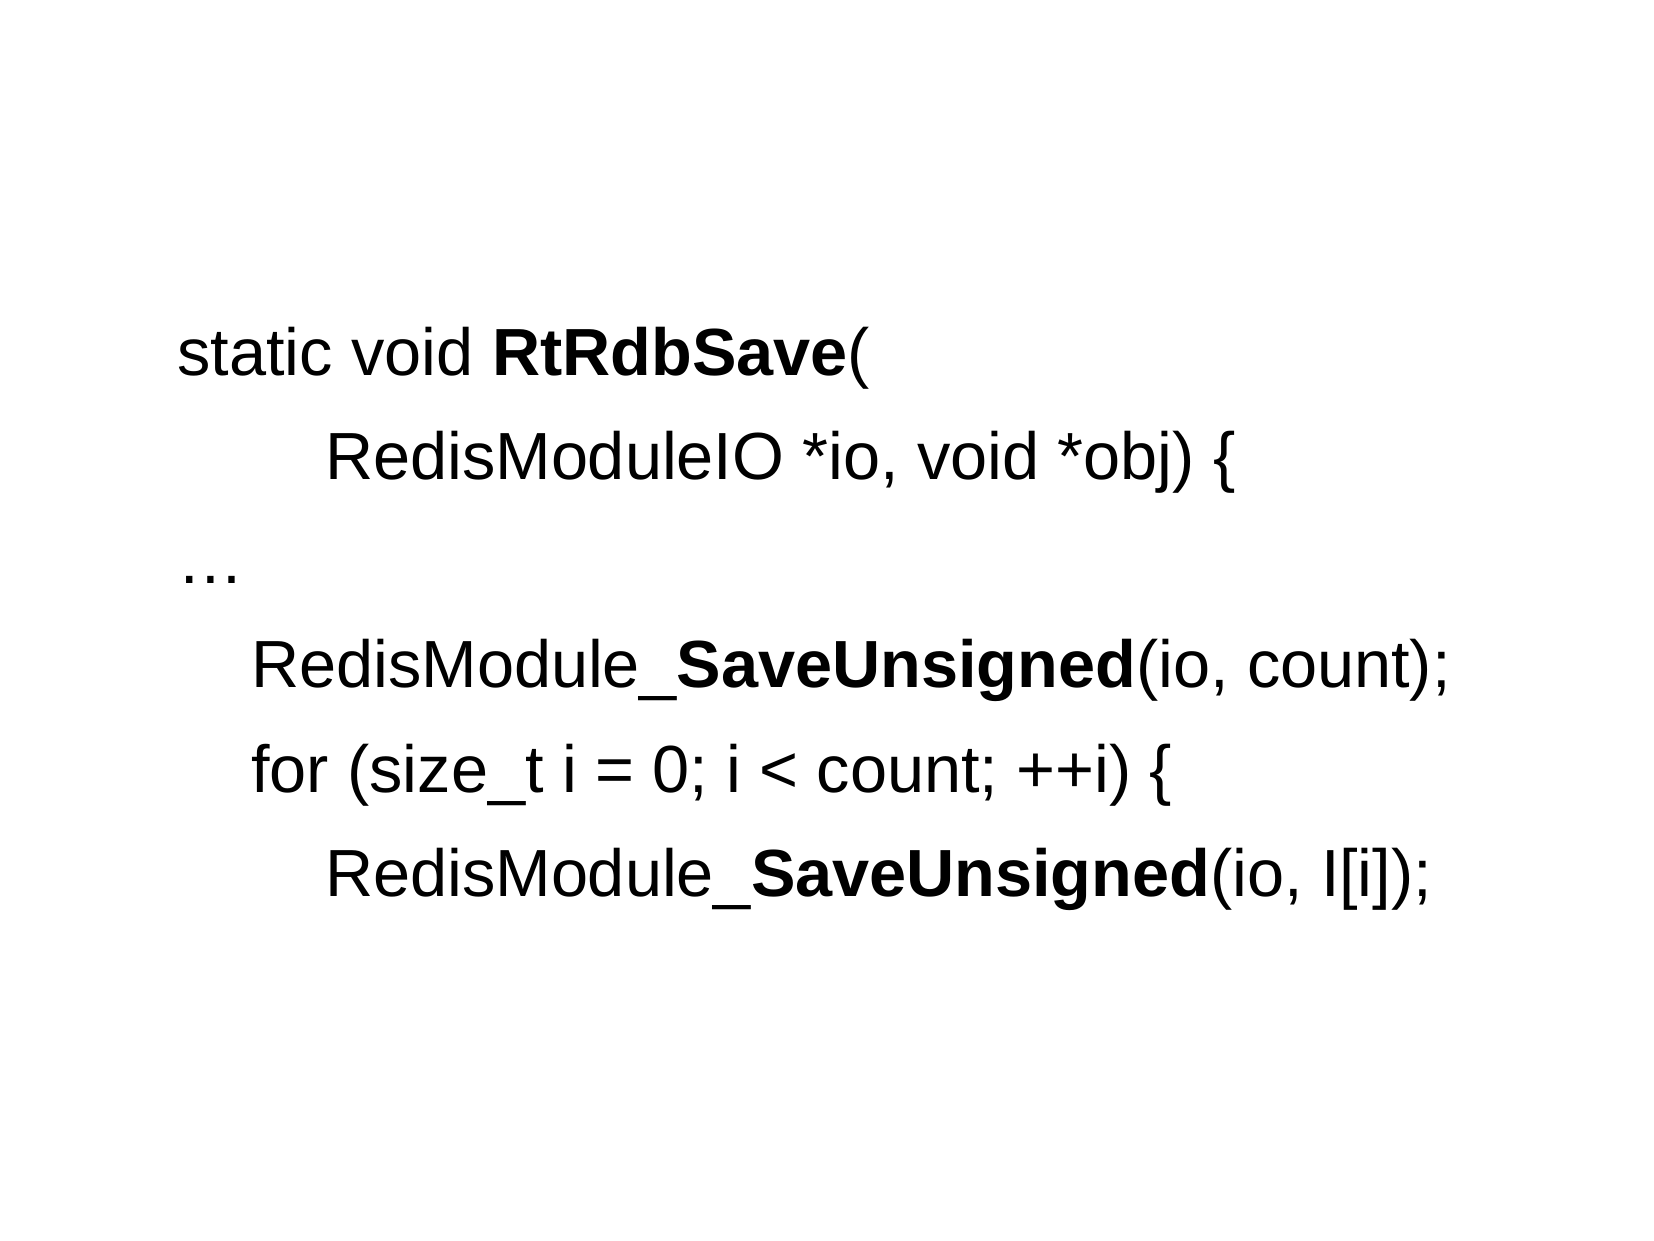

# static void RtRdbSave(
 RedisModuleIO *io, void *obj) {
…
 RedisModule_SaveUnsigned(io, count);
 for (size_t i = 0; i < count; ++i) {
 RedisModule_SaveUnsigned(io, I[i]);